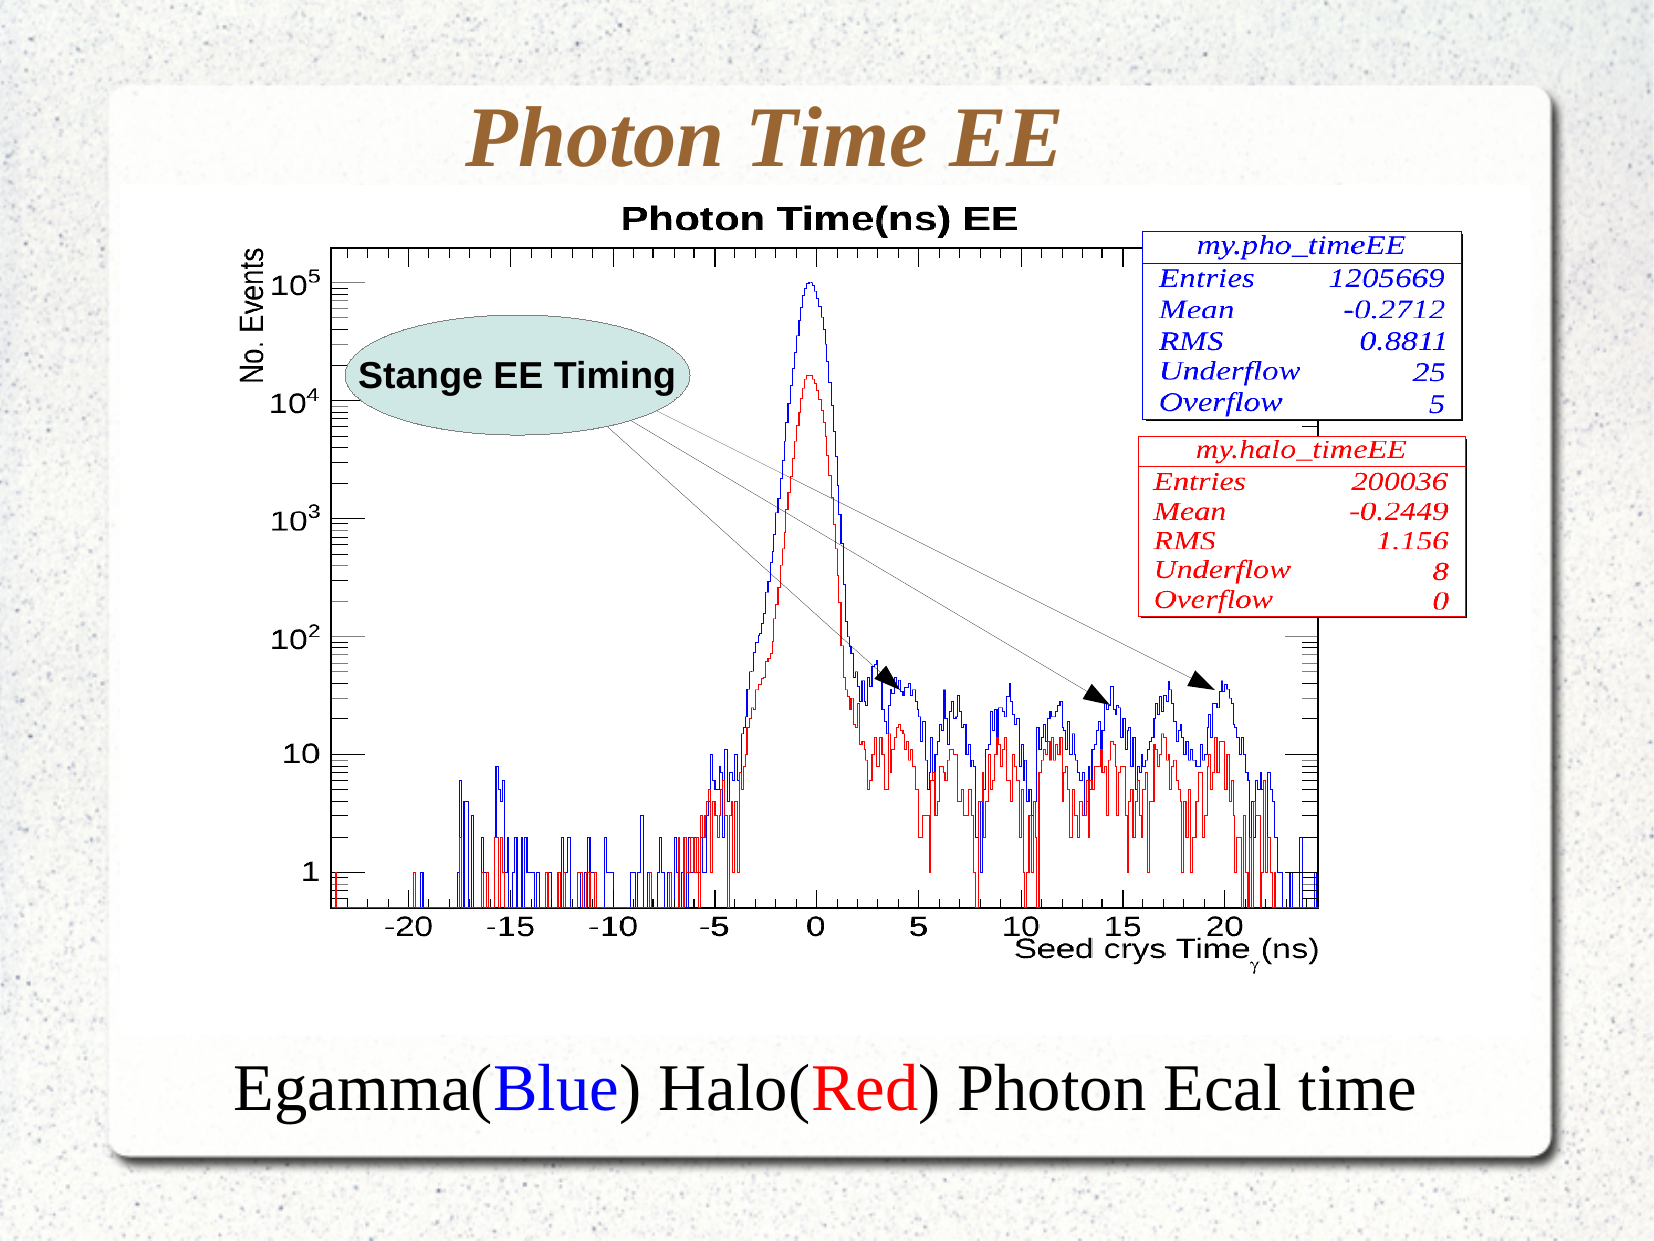

# Photon Time EE
Stange EE Timing
Egamma(Blue) Halo(Red) Photon Ecal time